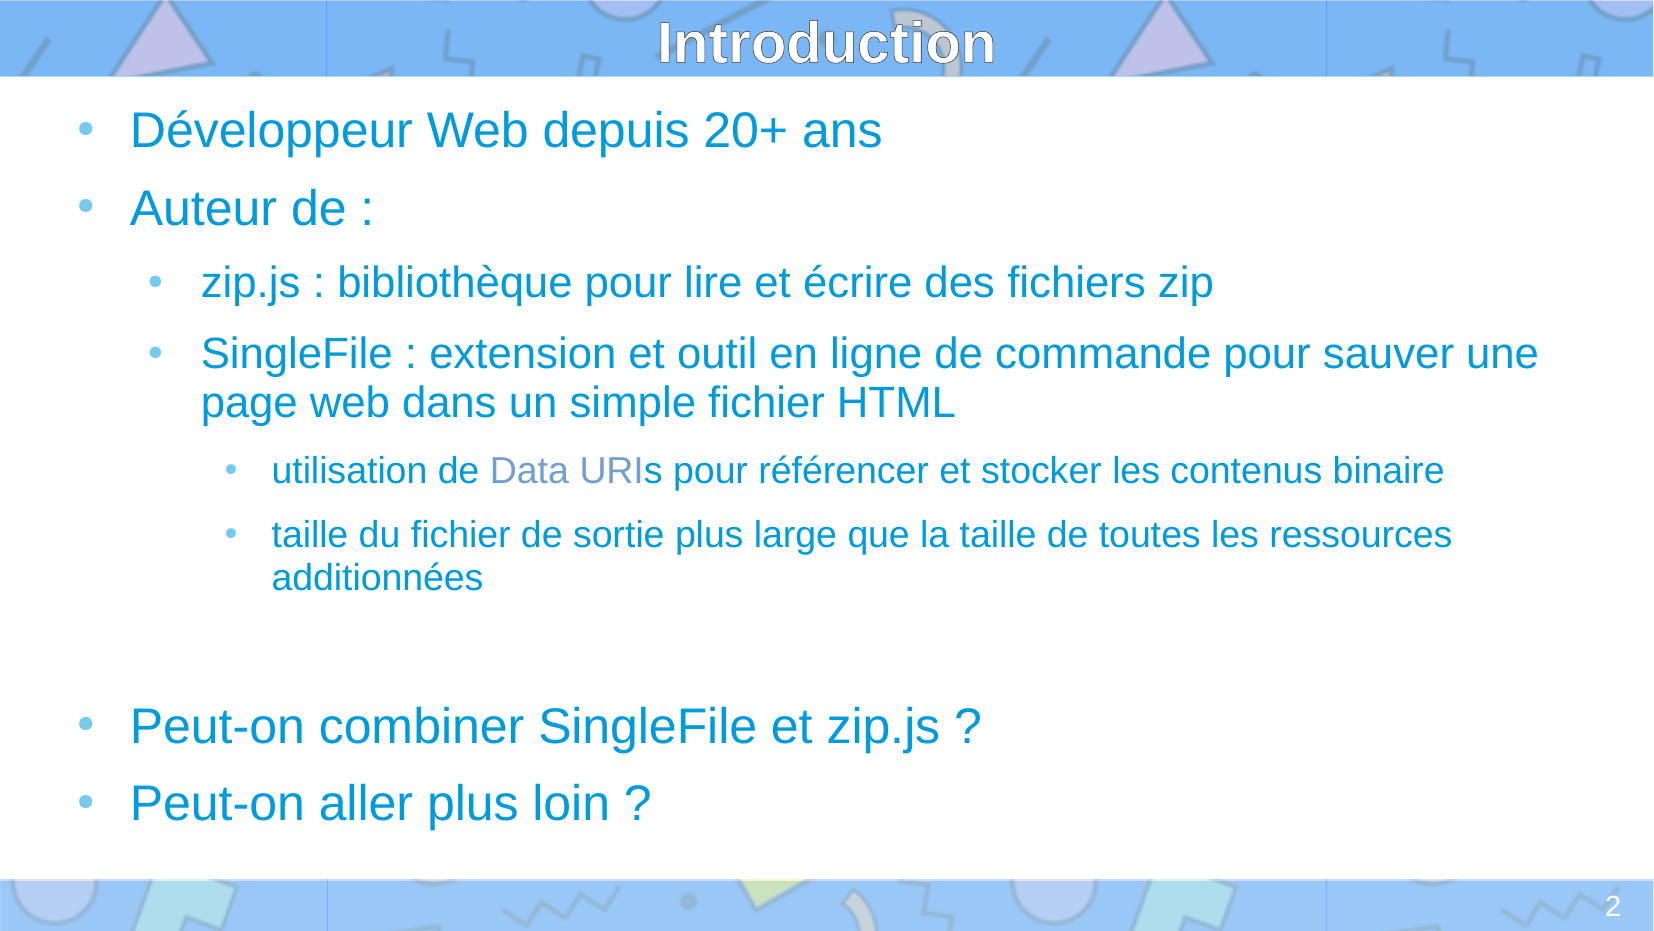

# Introduction
Développeur Web depuis 20+ ans
Auteur de :
zip.js : bibliothèque pour lire et écrire des fichiers zip
SingleFile : extension et outil en ligne de commande pour sauver une page web dans un simple fichier HTML
utilisation de Data URIs pour référencer et stocker les contenus binaire
taille du fichier de sortie plus large que la taille de toutes les ressources additionnées
Peut-on combiner SingleFile et zip.js ?
Peut-on aller plus loin ?
2